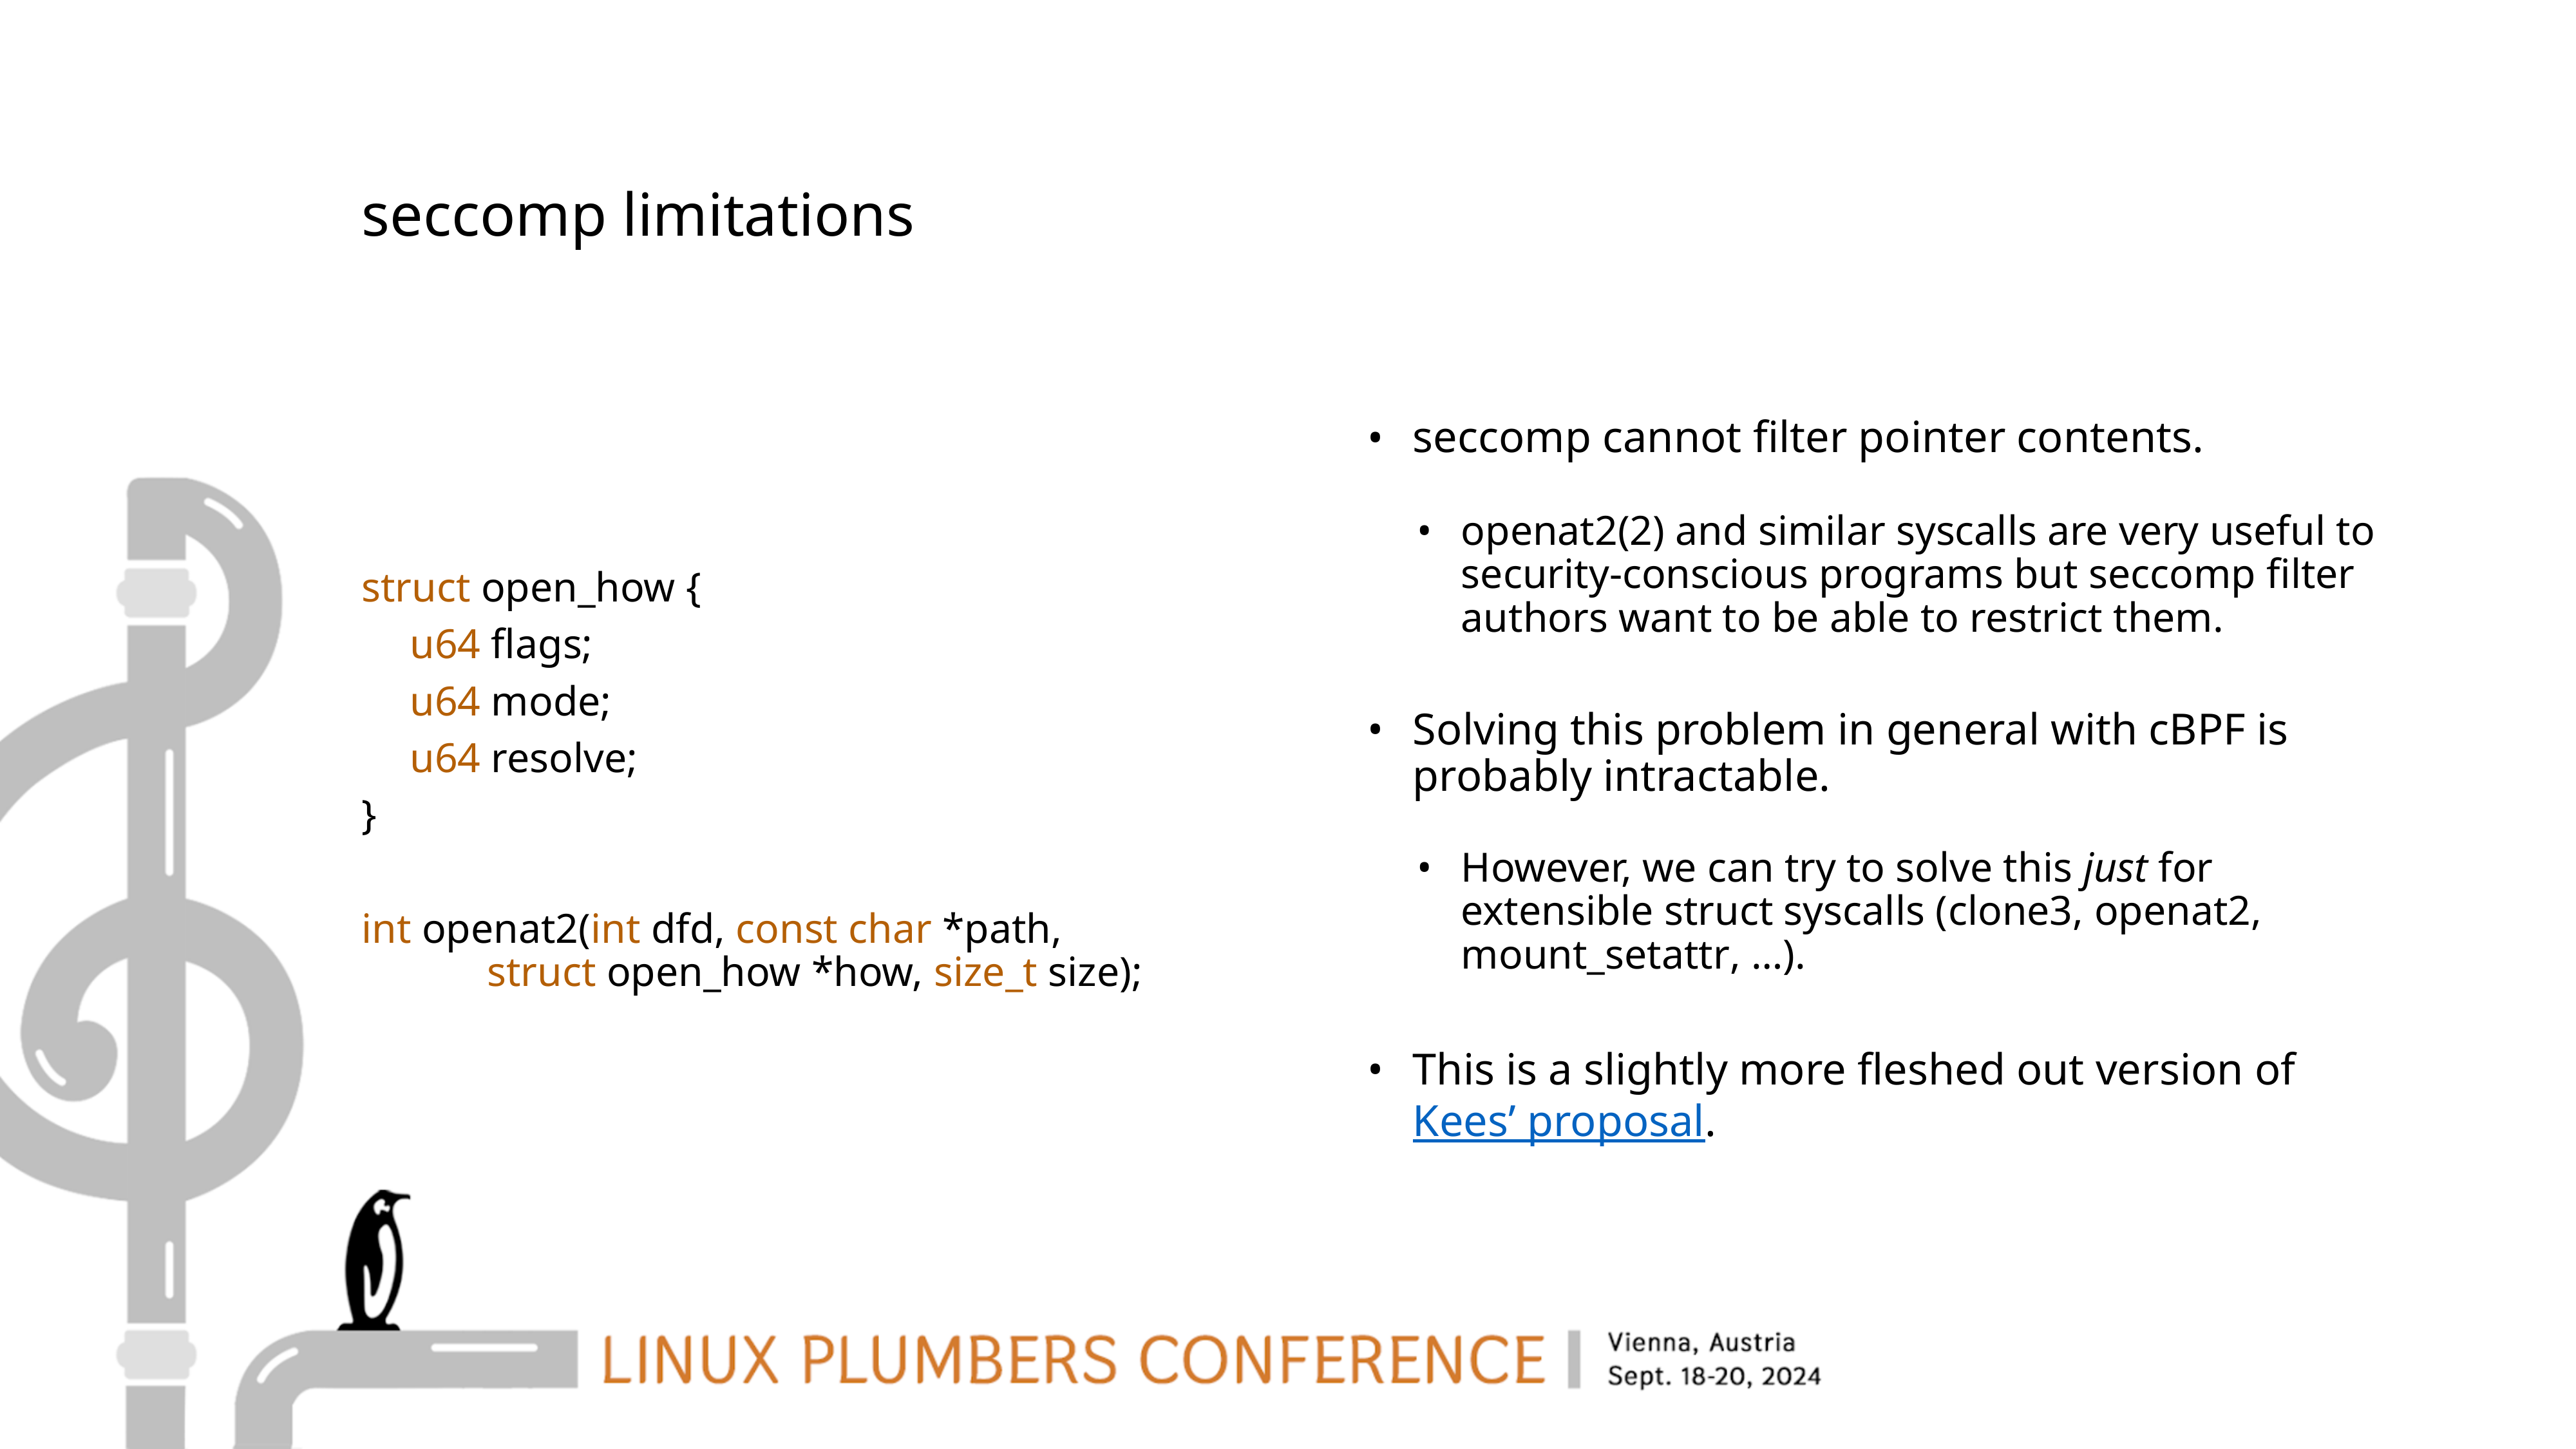

# seccomp limitations
struct open_how {
	u64 flags;
	u64 mode;
	u64 resolve;
}
int openat2(int dfd, const char *path,
 struct open_how *how, size_t size);
seccomp cannot filter pointer contents.
openat2(2) and similar syscalls are very useful to security-conscious programs but seccomp filter authors want to be able to restrict them.
Solving this problem in general with cBPF is probably intractable.
However, we can try to solve this just for extensible struct syscalls (clone3, openat2, mount_setattr, …).
This is a slightly more fleshed out version of Kees’ proposal.